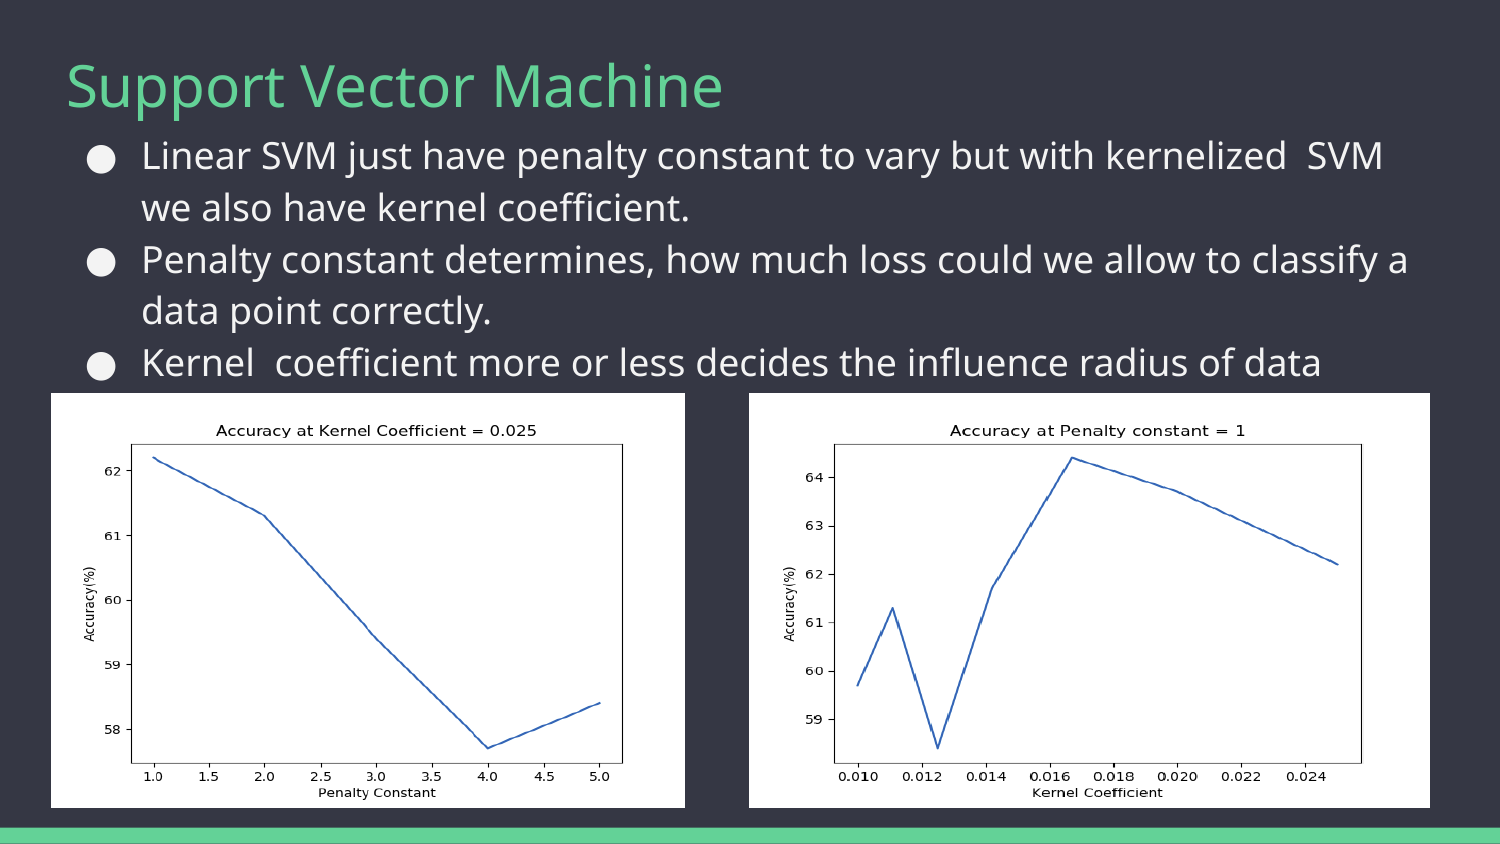

# Support Vector Machine
Linear SVM just have penalty constant to vary but with kernelized SVM we also have kernel coefficient.
Penalty constant determines, how much loss could we allow to classify a data point correctly.
Kernel coefficient more or less decides the influence radius of data point.